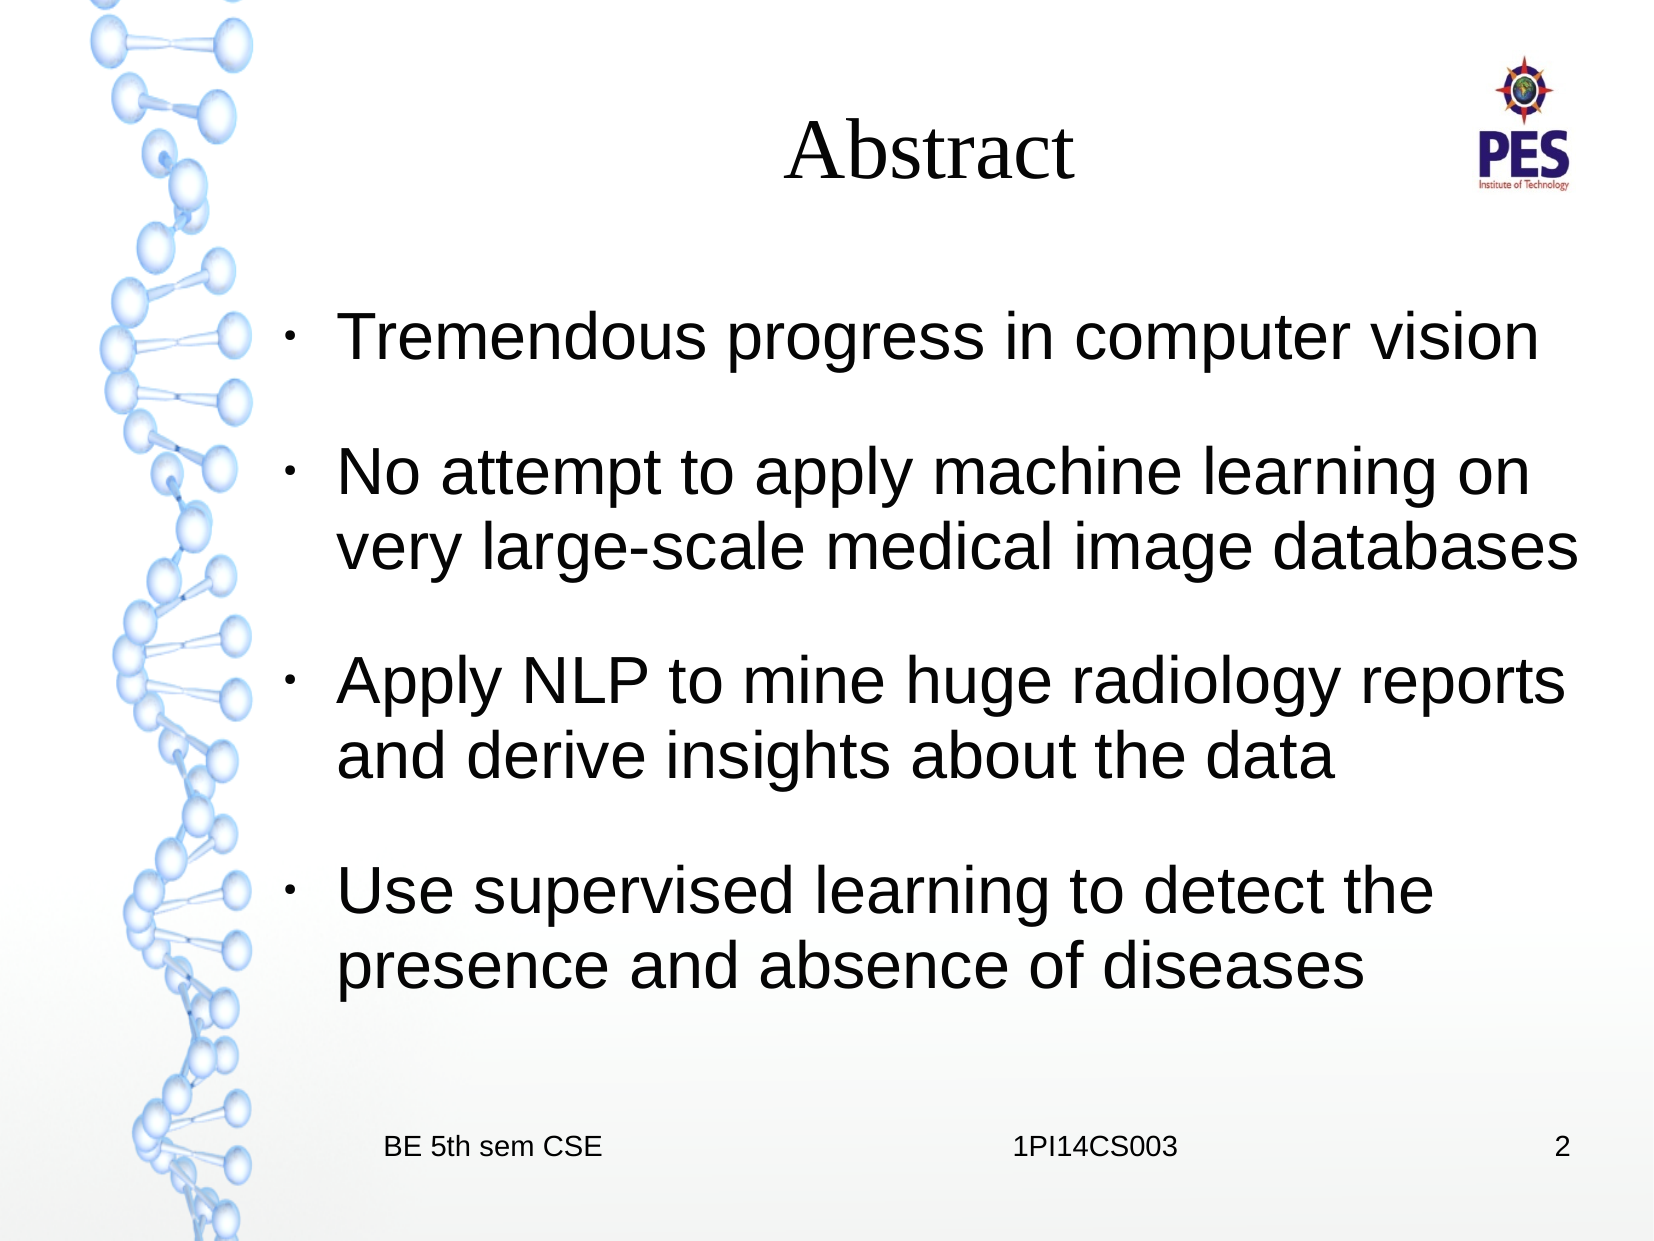

# Abstract
Tremendous progress in computer vision
No attempt to apply machine learning on very large-scale medical image databases
Apply NLP to mine huge radiology reports and derive insights about the data
Use supervised learning to detect the presence and absence of diseases
 BE 5th sem CSE
1PI14CS003
2